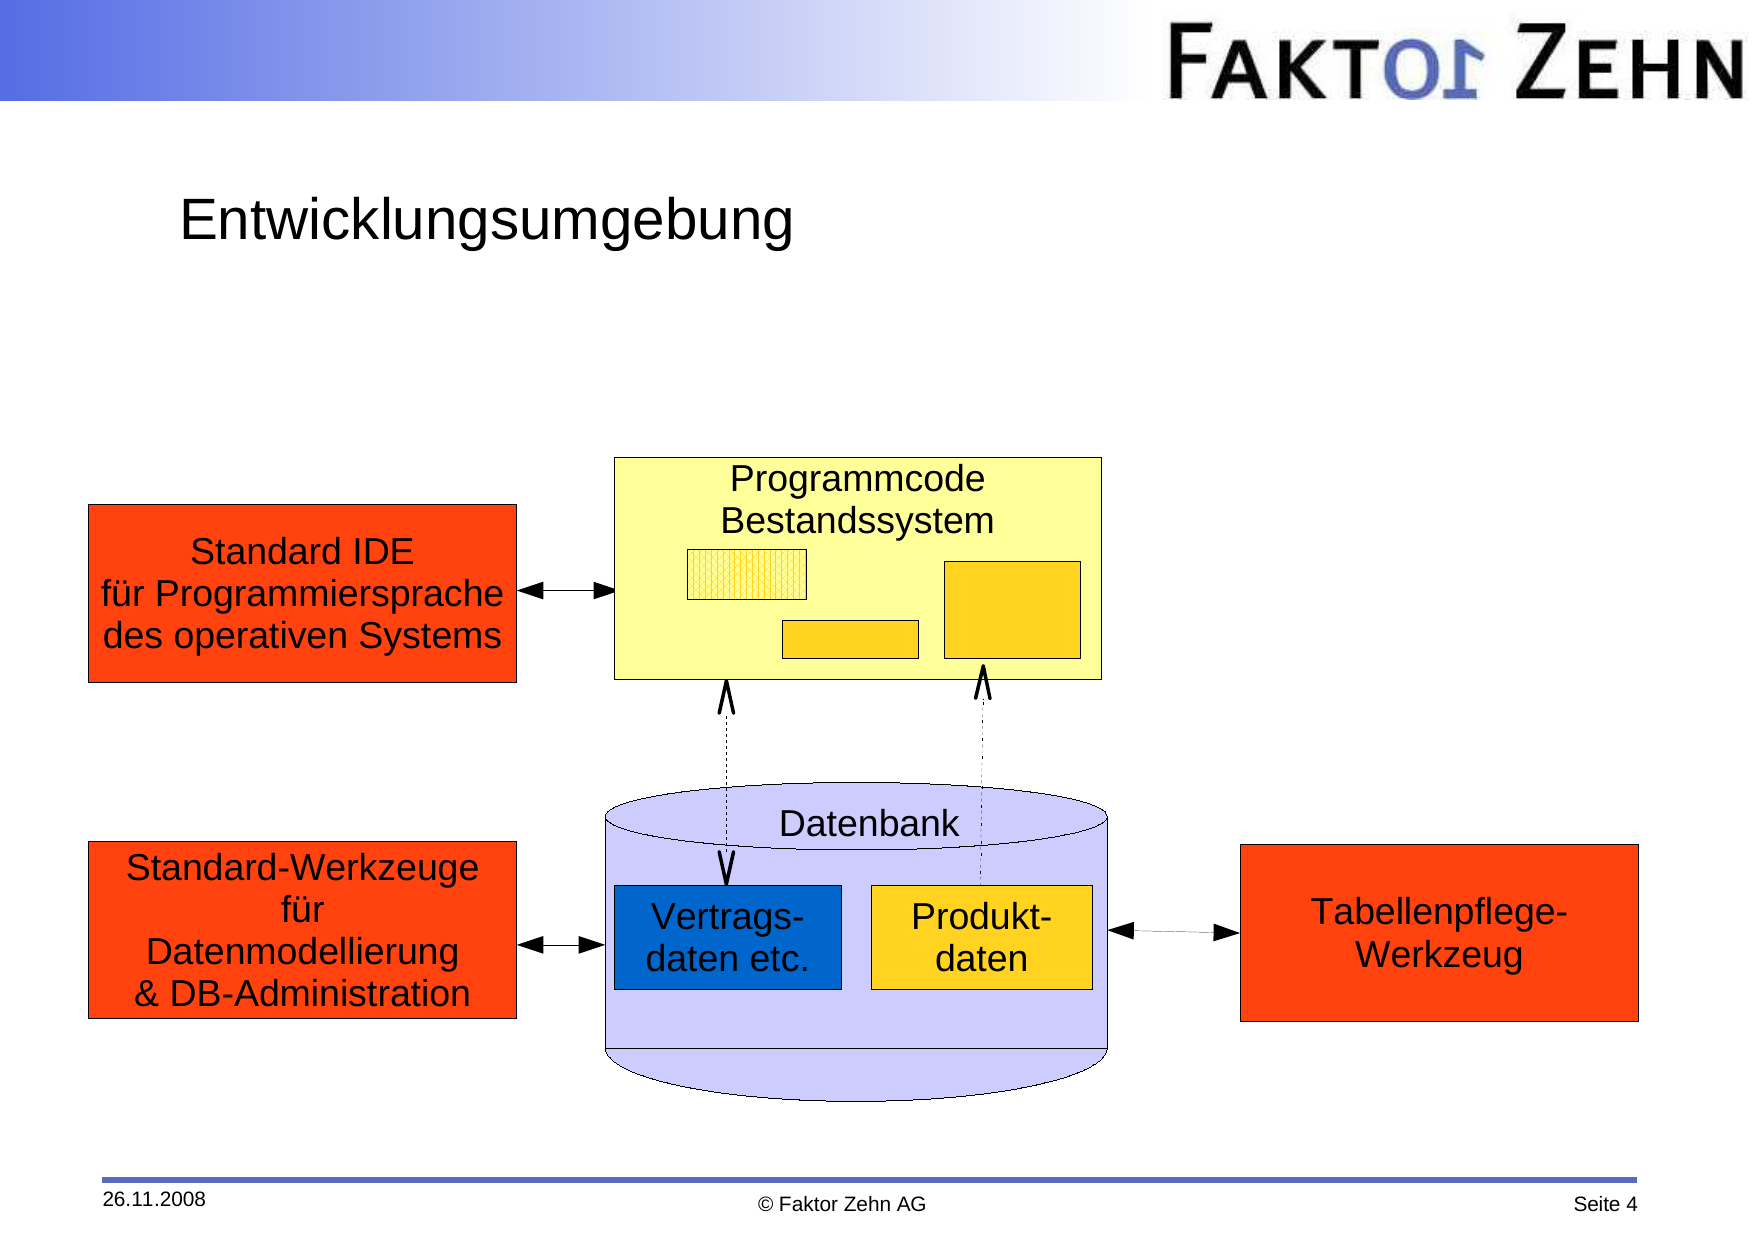

# Entwicklungsumgebung
Programmcode
Bestandssystem
Standard IDE
für Programmiersprache
des operativen Systems
Datenbank
Standard-Werkzeuge
für
Datenmodellierung
& DB-Administration
Tabellenpflege-
Werkzeug
Vertrags-
daten etc.
Produkt-
daten